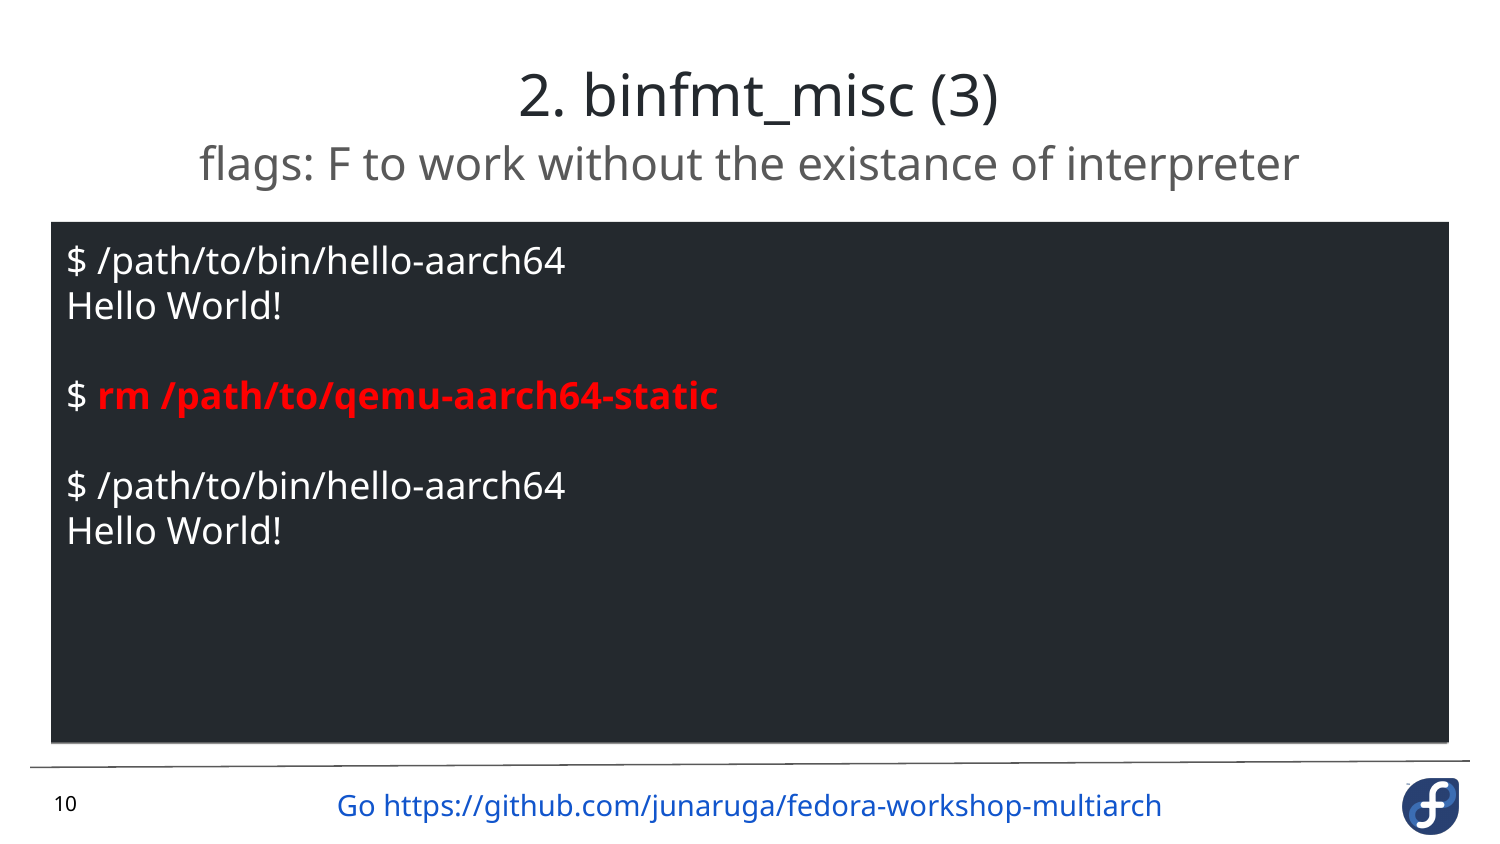

# 2. binfmt_misc (3)
flags: F to work without the existance of interpreter
$ /path/to/bin/hello-aarch64
Hello World!
$ rm /path/to/qemu-aarch64-static
$ /path/to/bin/hello-aarch64
Hello World!
Go https://github.com/junaruga/fedora-workshop-multiarch